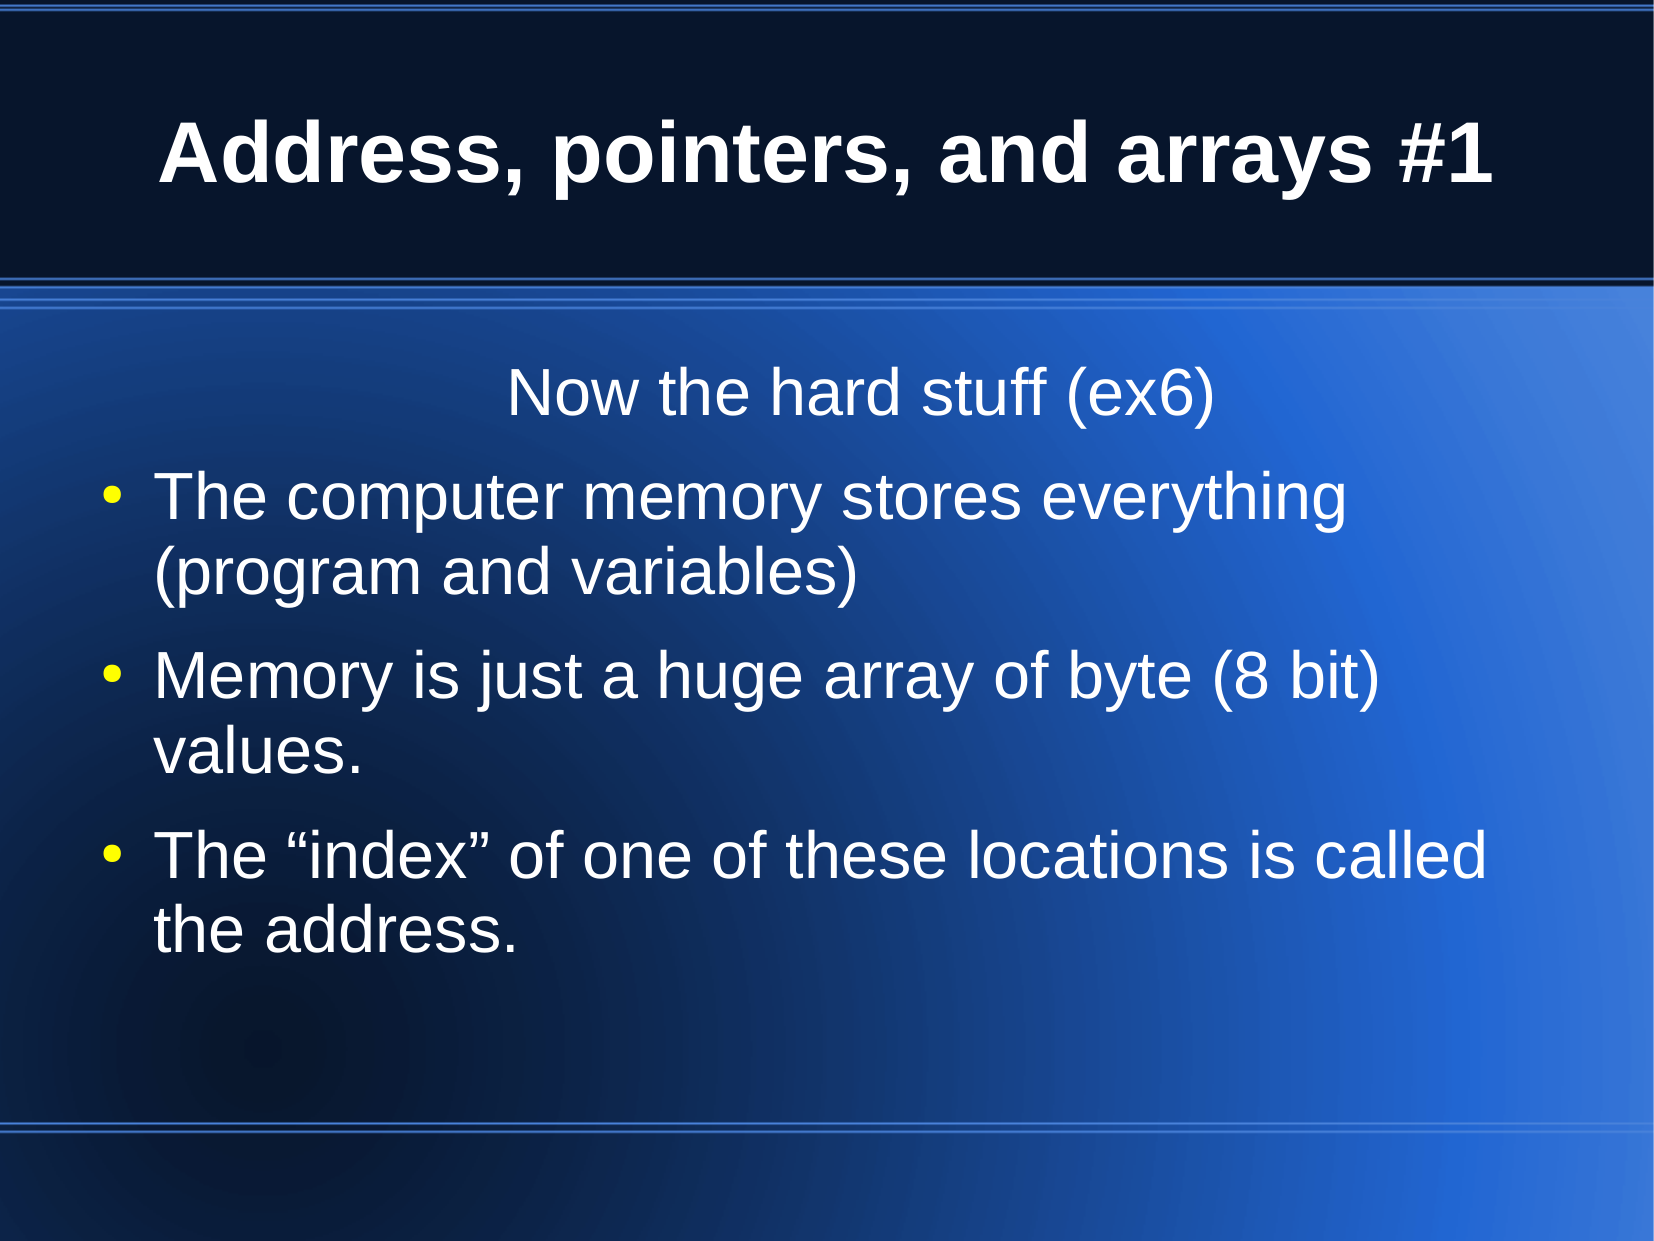

# Address, pointers, and arrays #1
Now the hard stuff (ex6)
The computer memory stores everything (program and variables)
Memory is just a huge array of byte (8 bit) values.
The “index” of one of these locations is called the address.